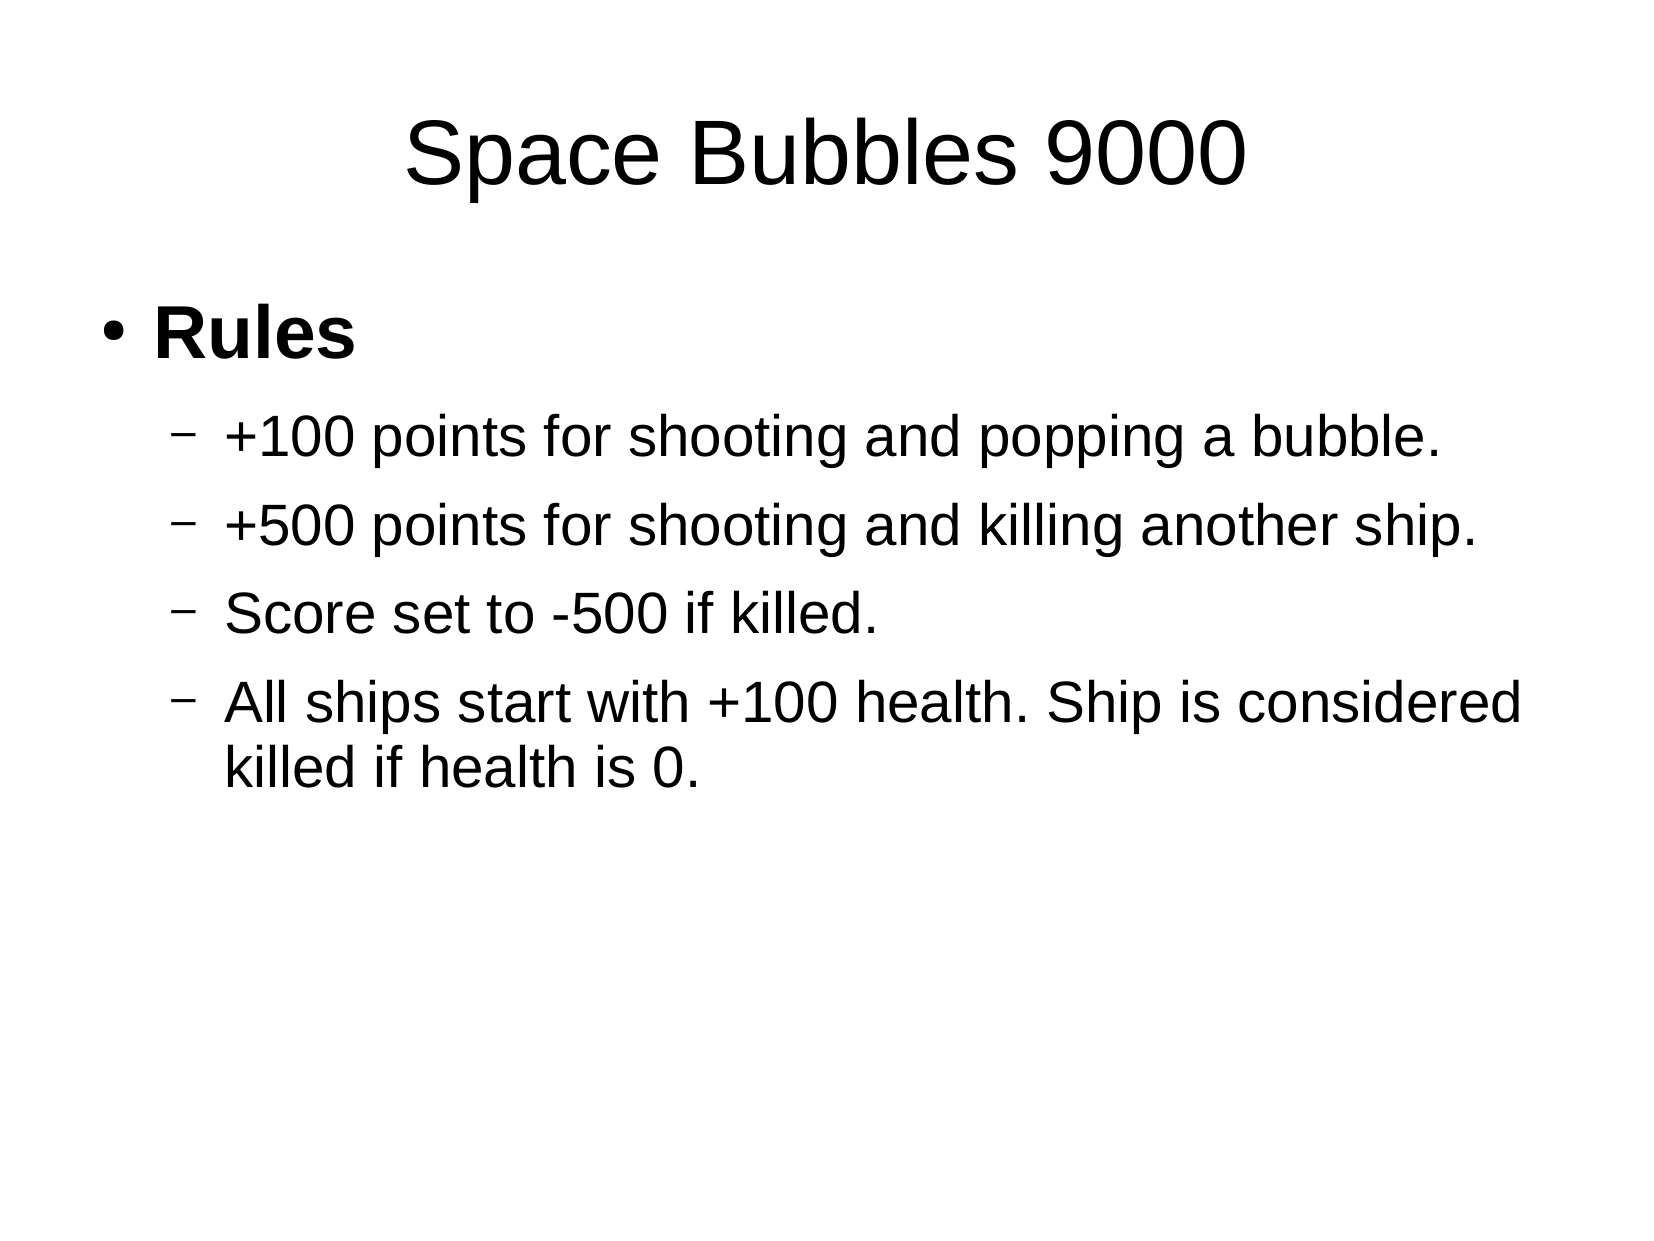

# Space Bubbles 9000
Rules
+100 points for shooting and popping a bubble.
+500 points for shooting and killing another ship.
Score set to -500 if killed.
All ships start with +100 health. Ship is considered killed if health is 0.